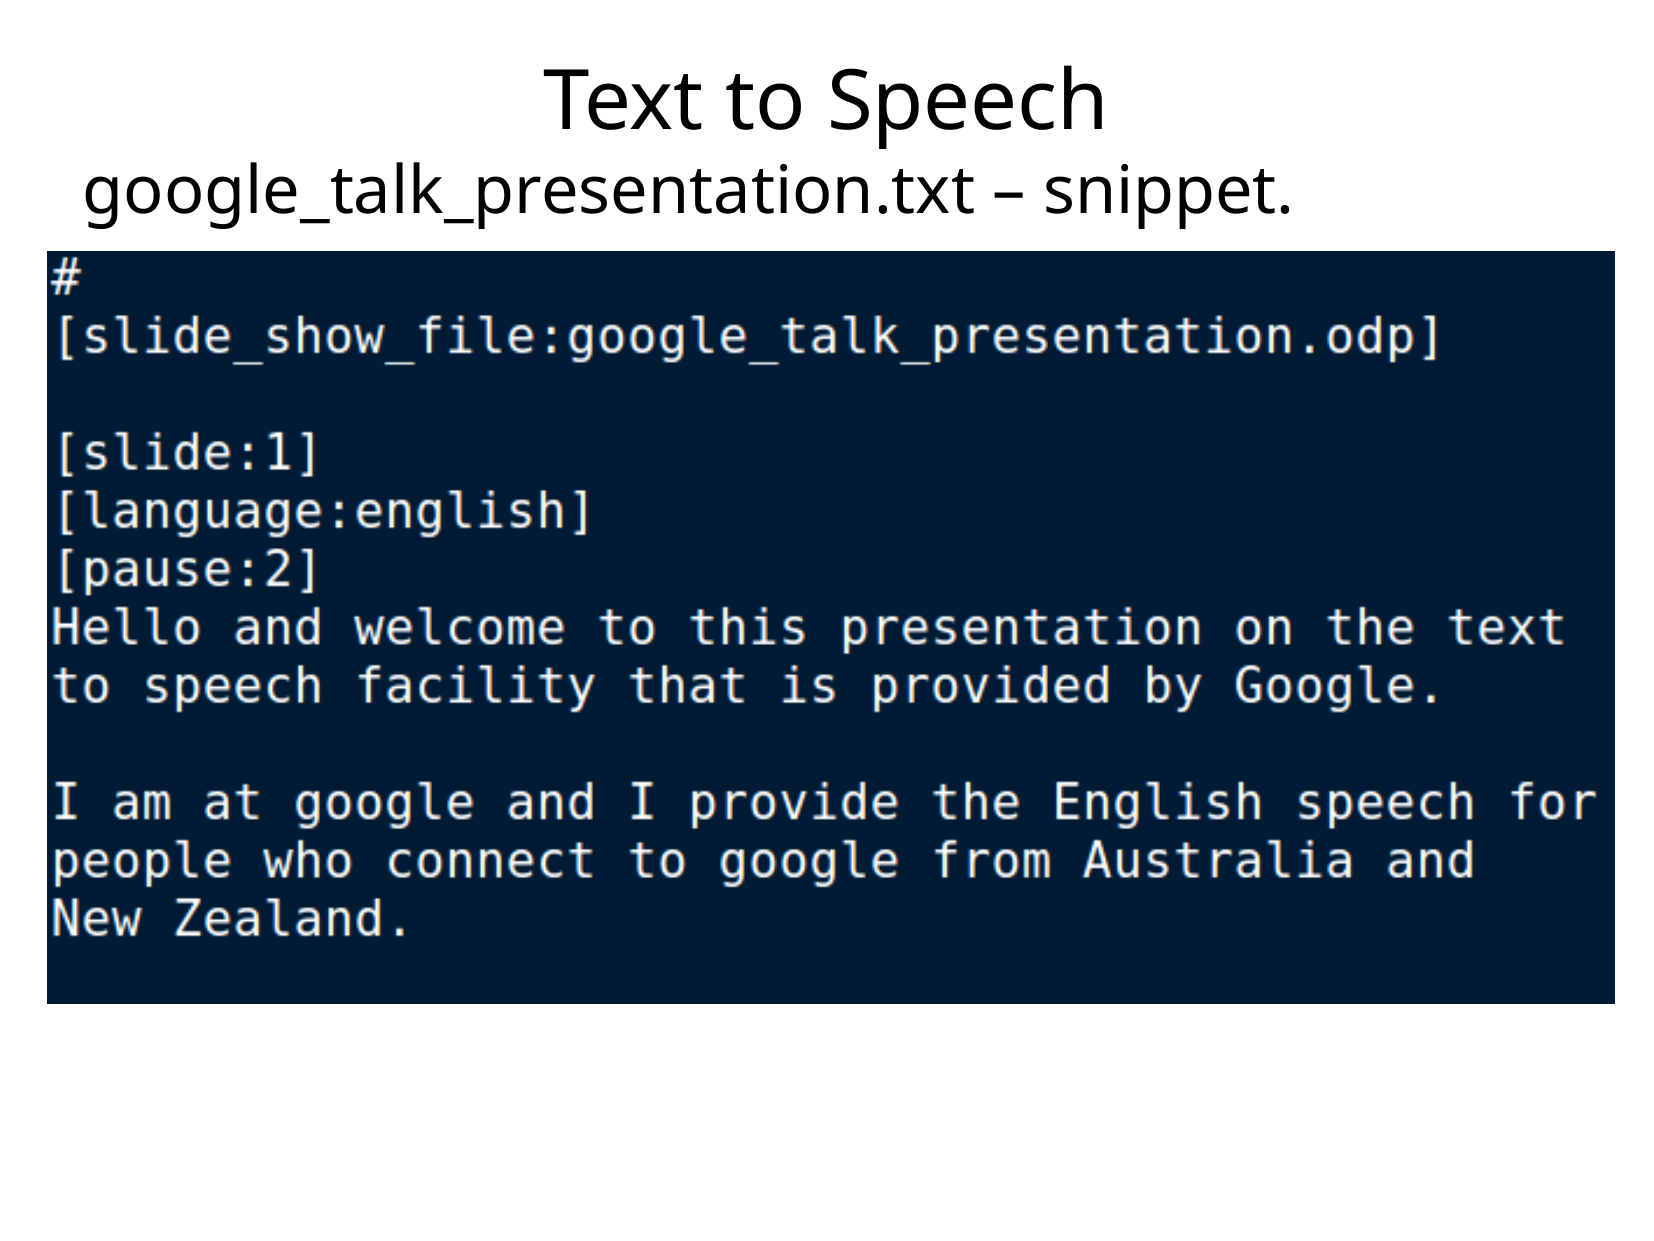

# Text to Speech
google_talk_presentation.txt – snippet.